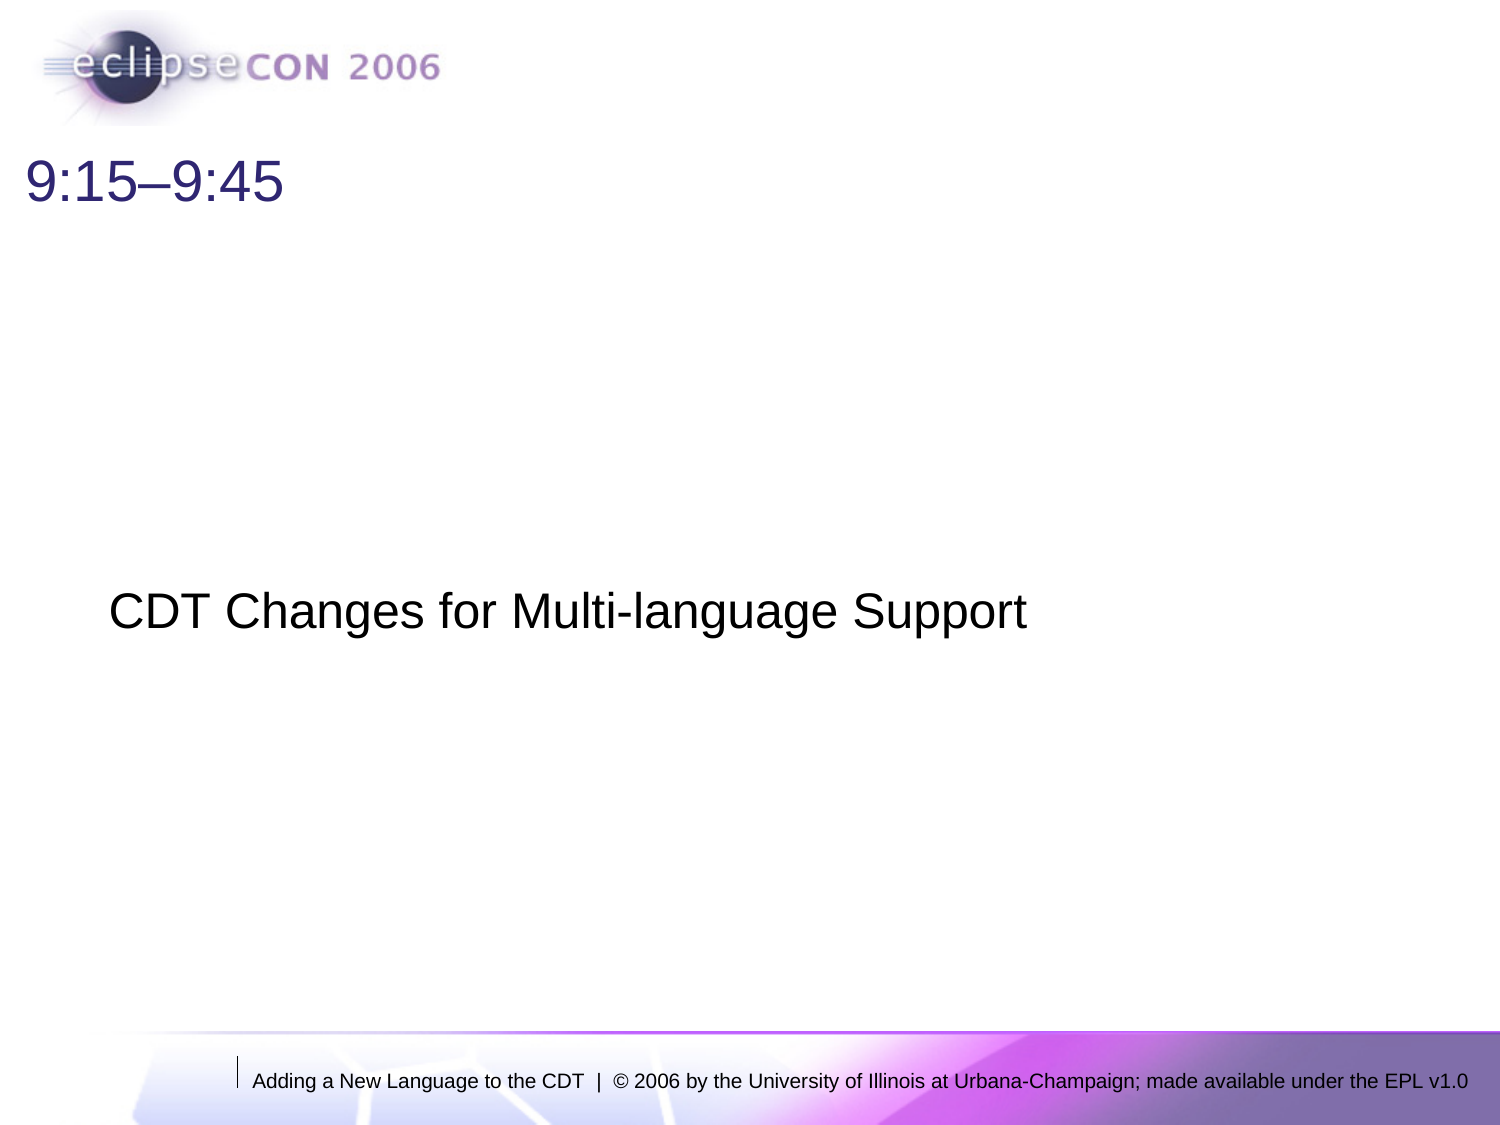

# 9:15–9:45
CDT Changes for Multi-language Support